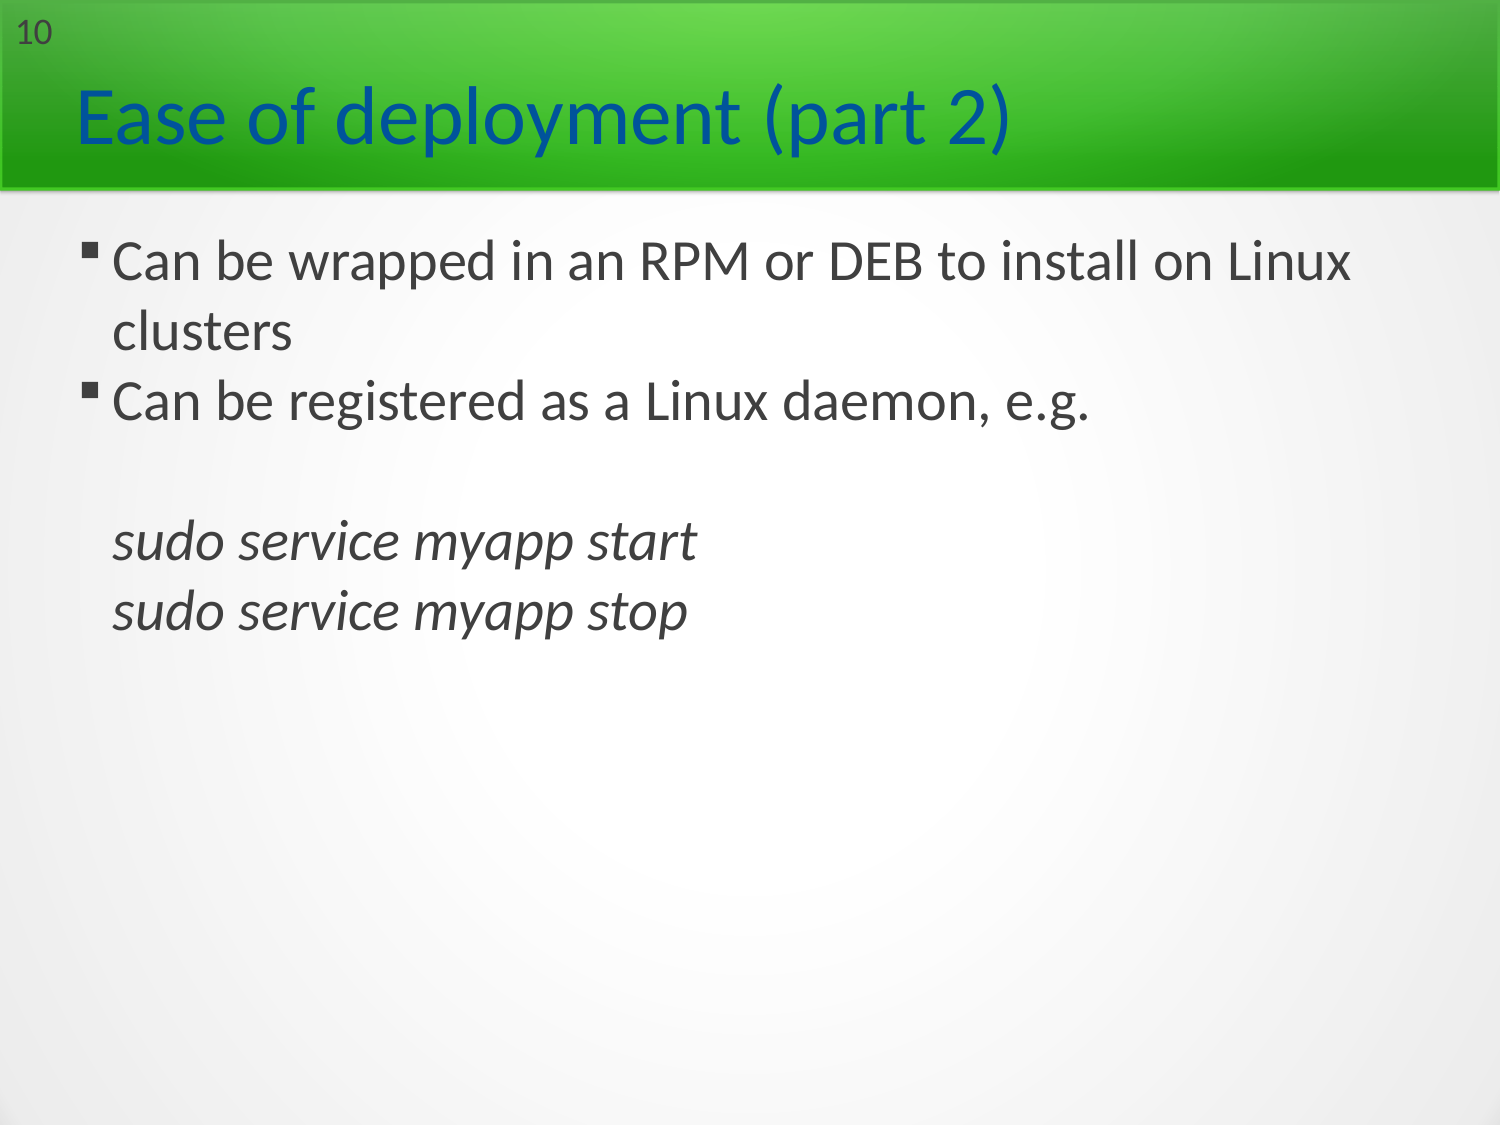

Ease of deployment (part 2)
Can be wrapped in an RPM or DEB to install on Linux clusters
Can be registered as a Linux daemon, e.g.
sudo service myapp start
sudo service myapp stop